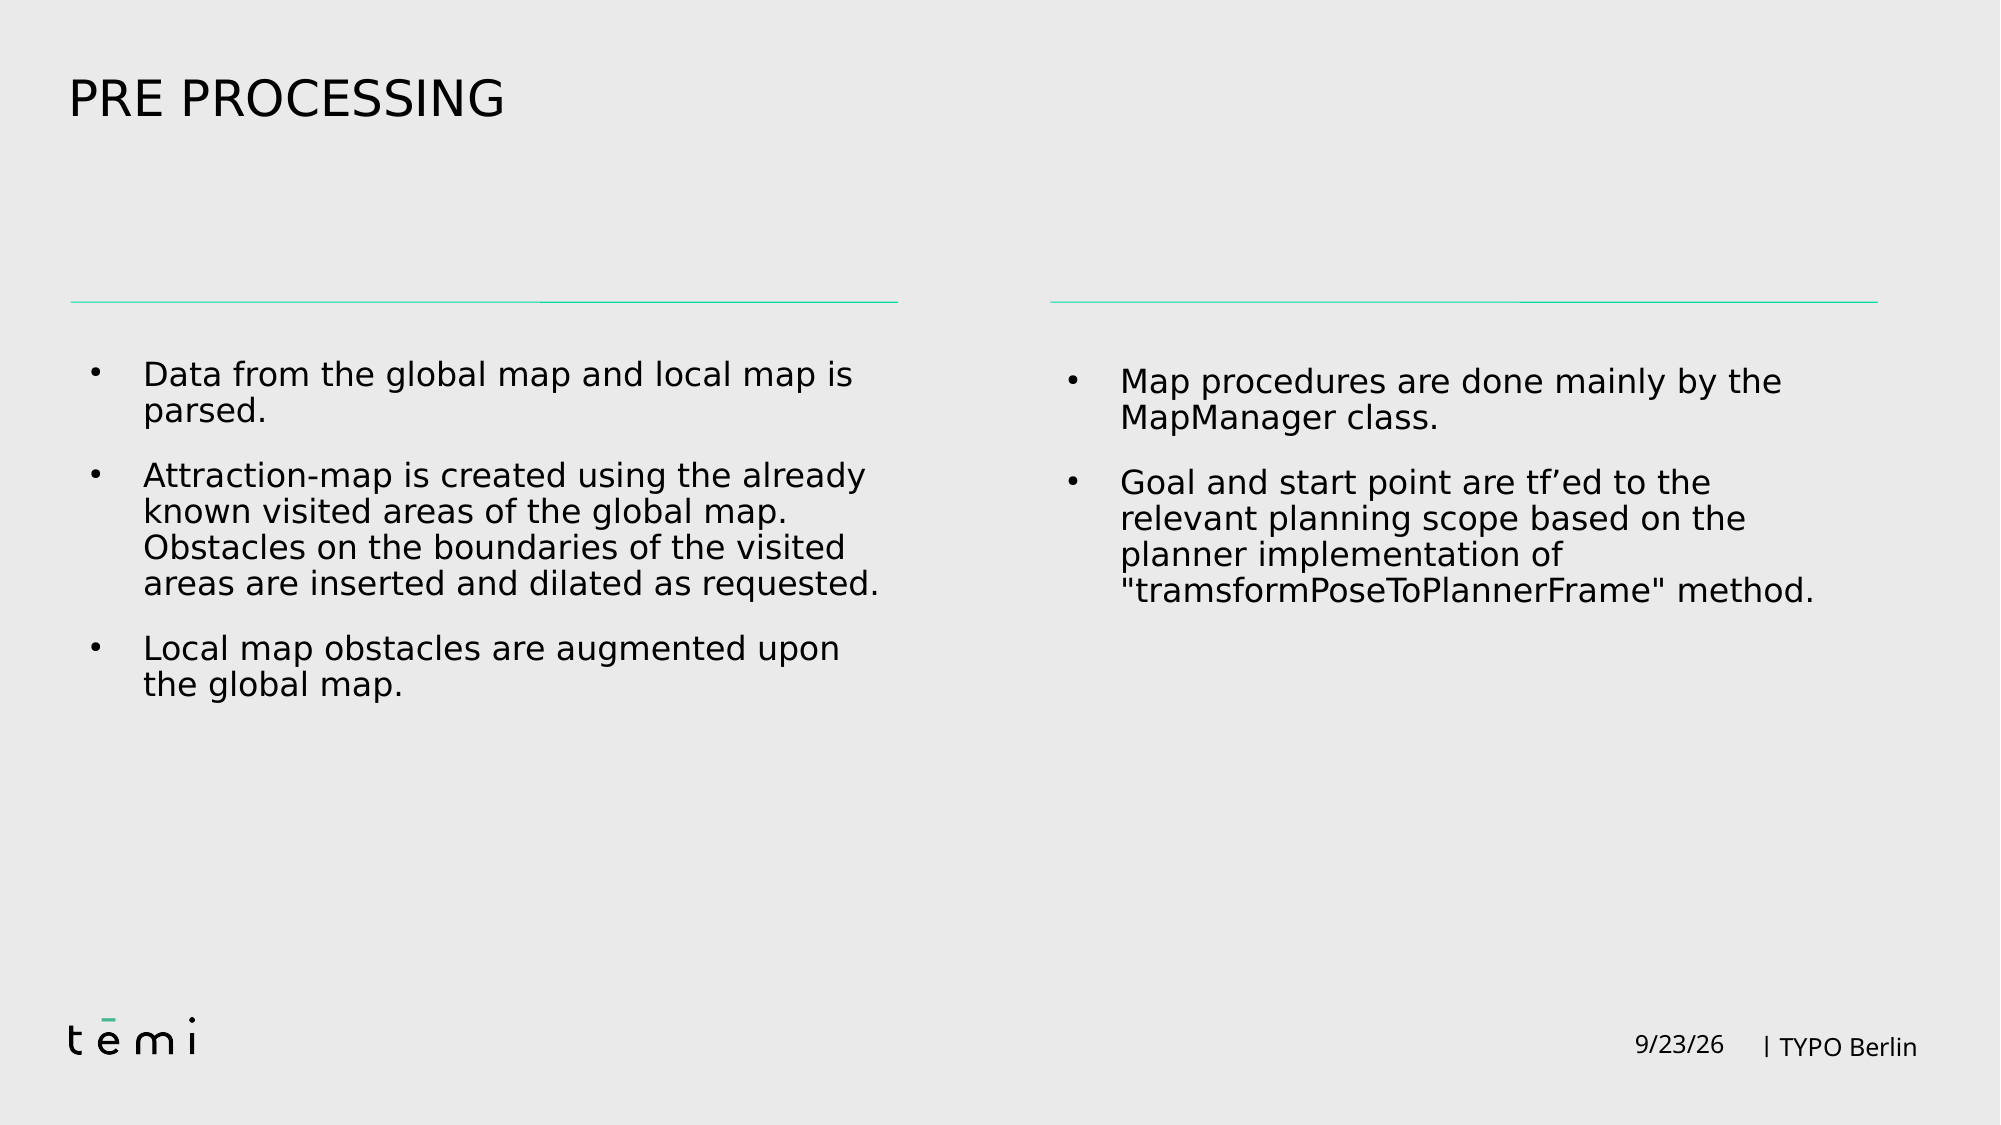

# Pre processing
Data from the global map and local map is parsed.
Attraction-map is created using the already known visited areas of the global map. Obstacles on the boundaries of the visited areas are inserted and dilated as requested.
Local map obstacles are augmented upon the global map.
Map procedures are done mainly by the MapManager class.
Goal and start point are tf’ed to the relevant planning scope based on the planner implementation of "tramsformPoseToPlannerFrame" method.